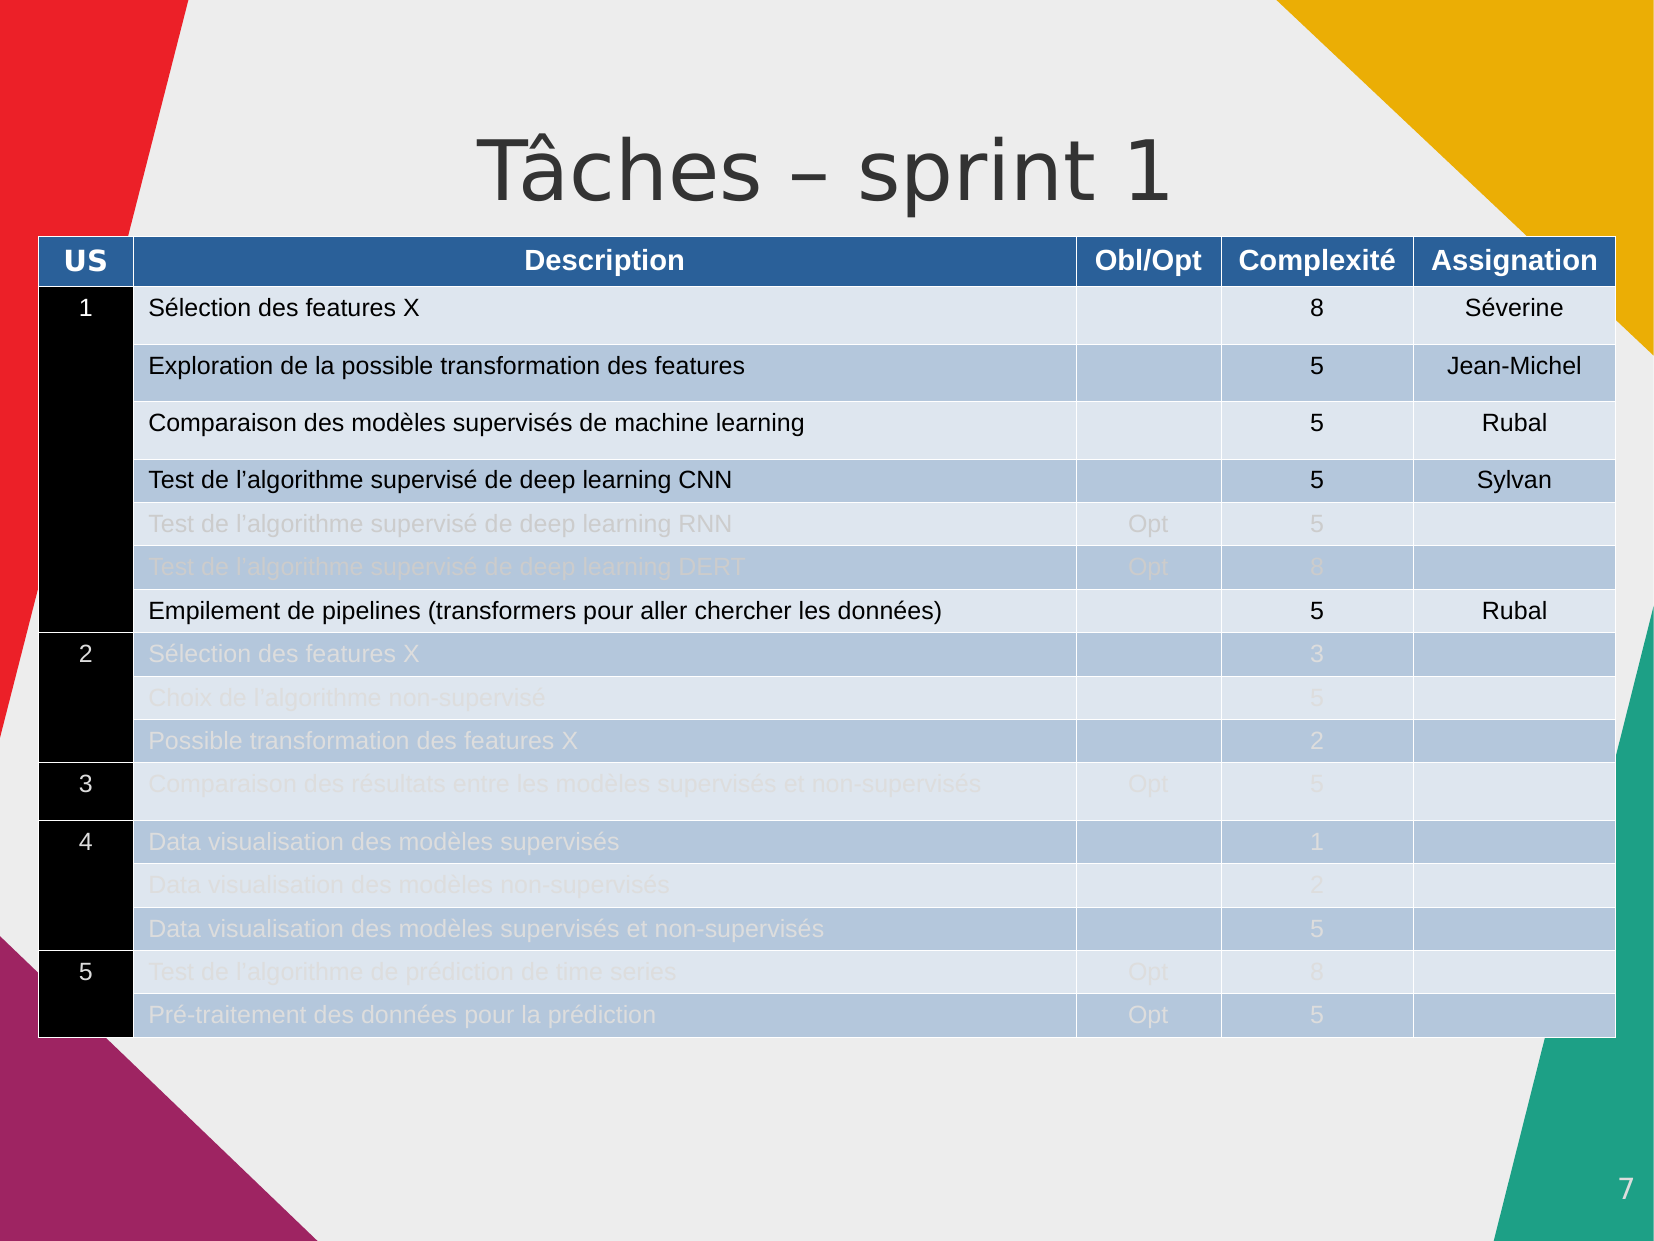

# Tâches – sprint 1
| US | Description | Obl/Opt | Complexité | Assignation |
| --- | --- | --- | --- | --- |
| 1 | Sélection des features X | | 8 | Séverine |
| | Exploration de la possible transformation des features | | 5 | Jean-Michel |
| | Comparaison des modèles supervisés de machine learning | | 5 | Rubal |
| | Test de l’algorithme supervisé de deep learning CNN | | 5 | Sylvan |
| | Test de l’algorithme supervisé de deep learning RNN | Opt | 5 | |
| | Test de l’algorithme supervisé de deep learning DERT | Opt | 8 | |
| | Empilement de pipelines (transformers pour aller chercher les données) | | 5 | Rubal |
| 2 | Sélection des features X | | 3 | |
| | Choix de l’algorithme non-supervisé | | 5 | |
| | Possible transformation des features X | | 2 | |
| 3 | Comparaison des résultats entre les modèles supervisés et non-supervisés | Opt | 5 | |
| 4 | Data visualisation des modèles supervisés | | 1 | |
| | Data visualisation des modèles non-supervisés | | 2 | |
| | Data visualisation des modèles supervisés et non-supervisés | | 5 | |
| 5 | Test de l’algorithme de prédiction de time series | Opt | 8 | |
| | Pré-traitement des données pour la prédiction | Opt | 5 | |
7